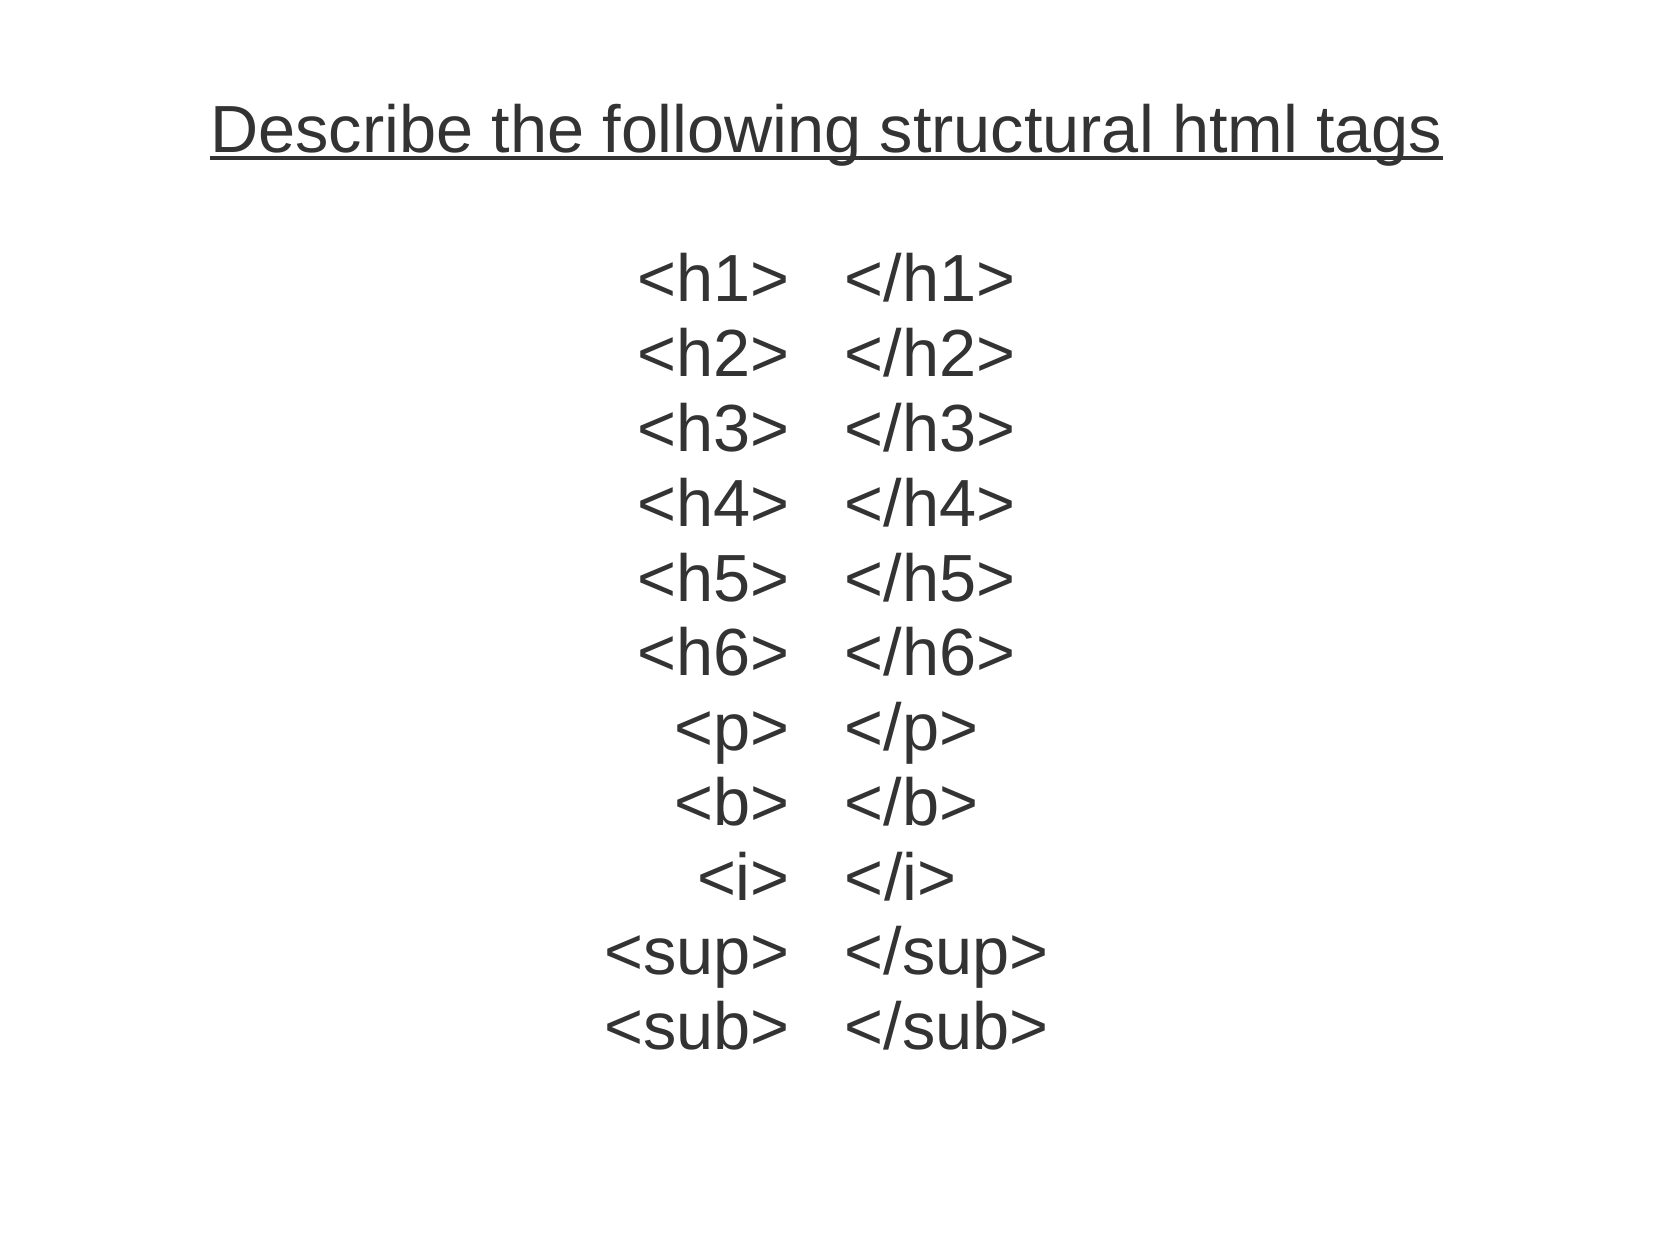

# Describe the following structural html tags
<h1> </h1>
<h2> </h2>
<h3> </h3>
<h4> </h4>
<h5> </h5>
<h6> </h6>
<p> </p>
<b> </b>
<i> </i>
<sup> </sup>
<sub> </sub>